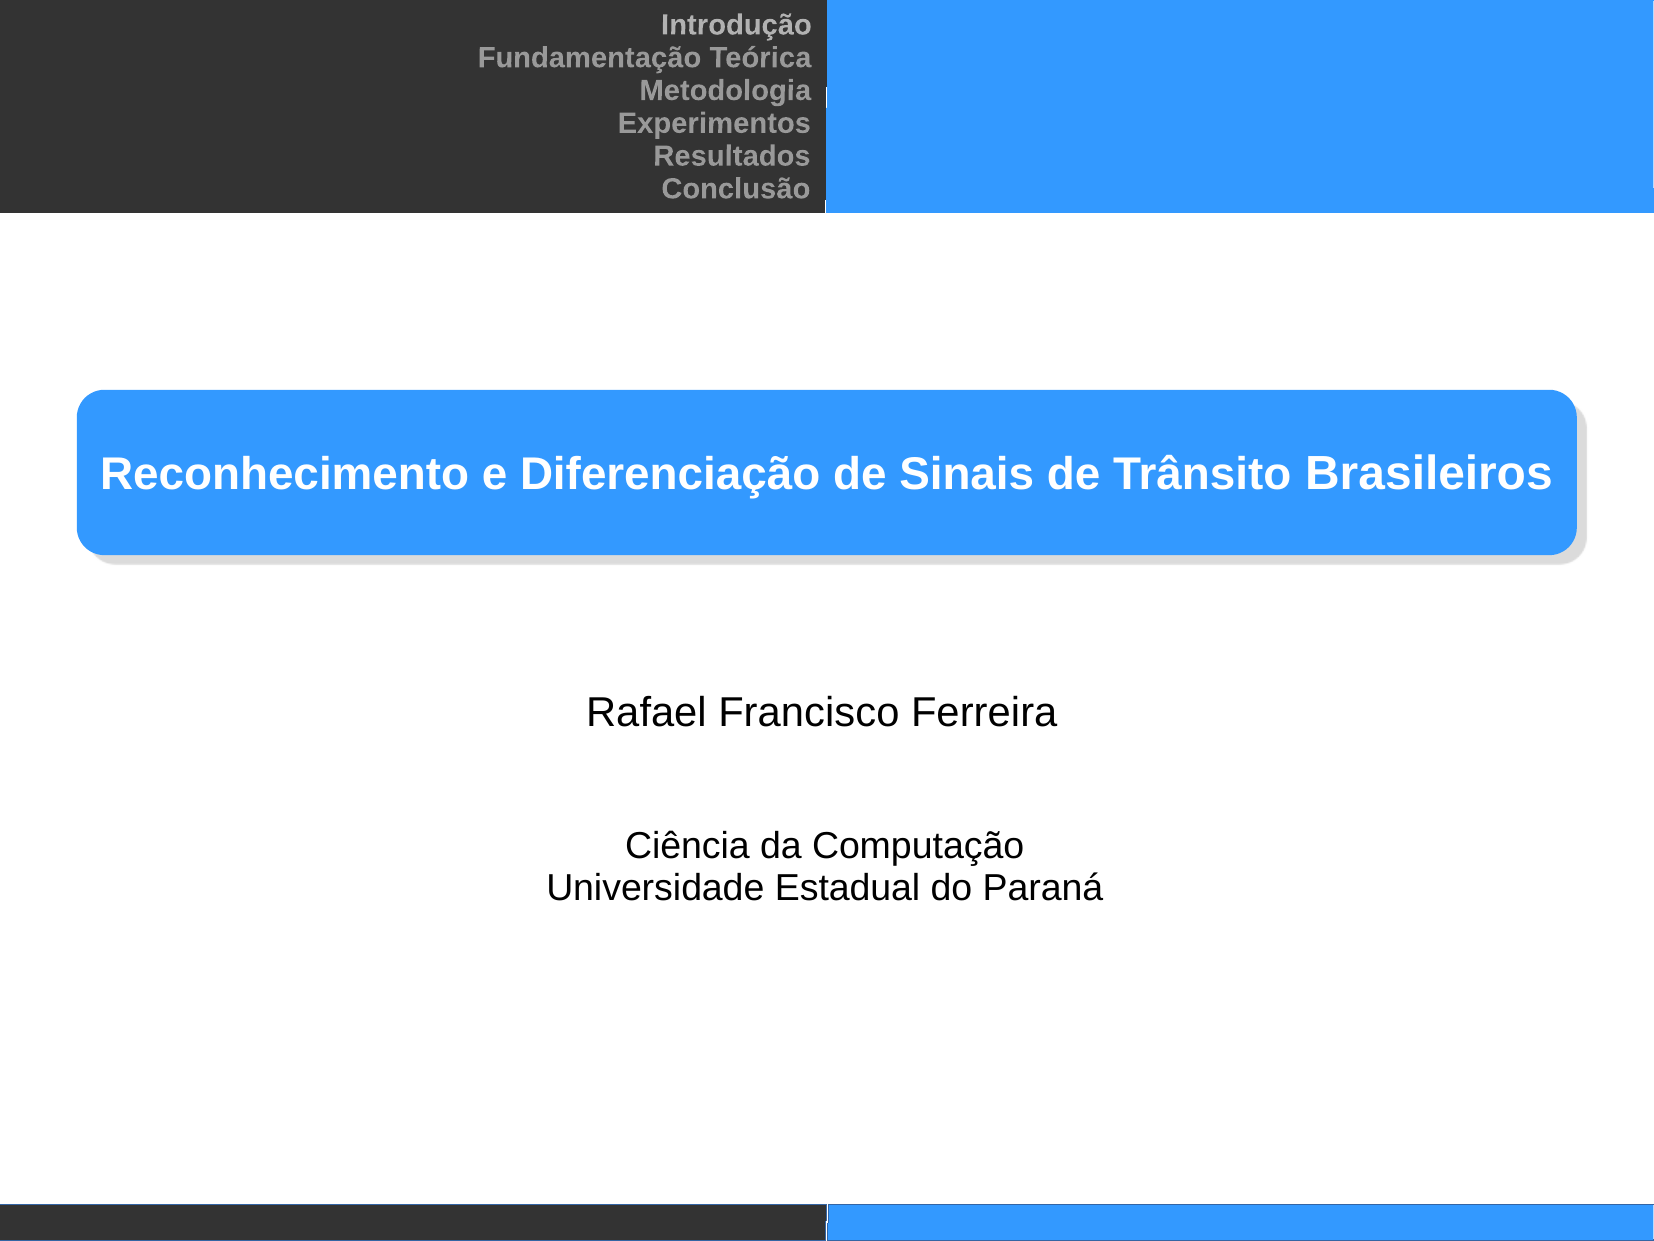

Introdução
Fundamentação Teórica
Metodologia
Experimentos
Resultados
Conclusão
Reconhecimento e Diferenciação de Sinais de Trânsito Brasileiros
Rafael Francisco Ferreira
Ciência da Computação
Universidade Estadual do Paraná